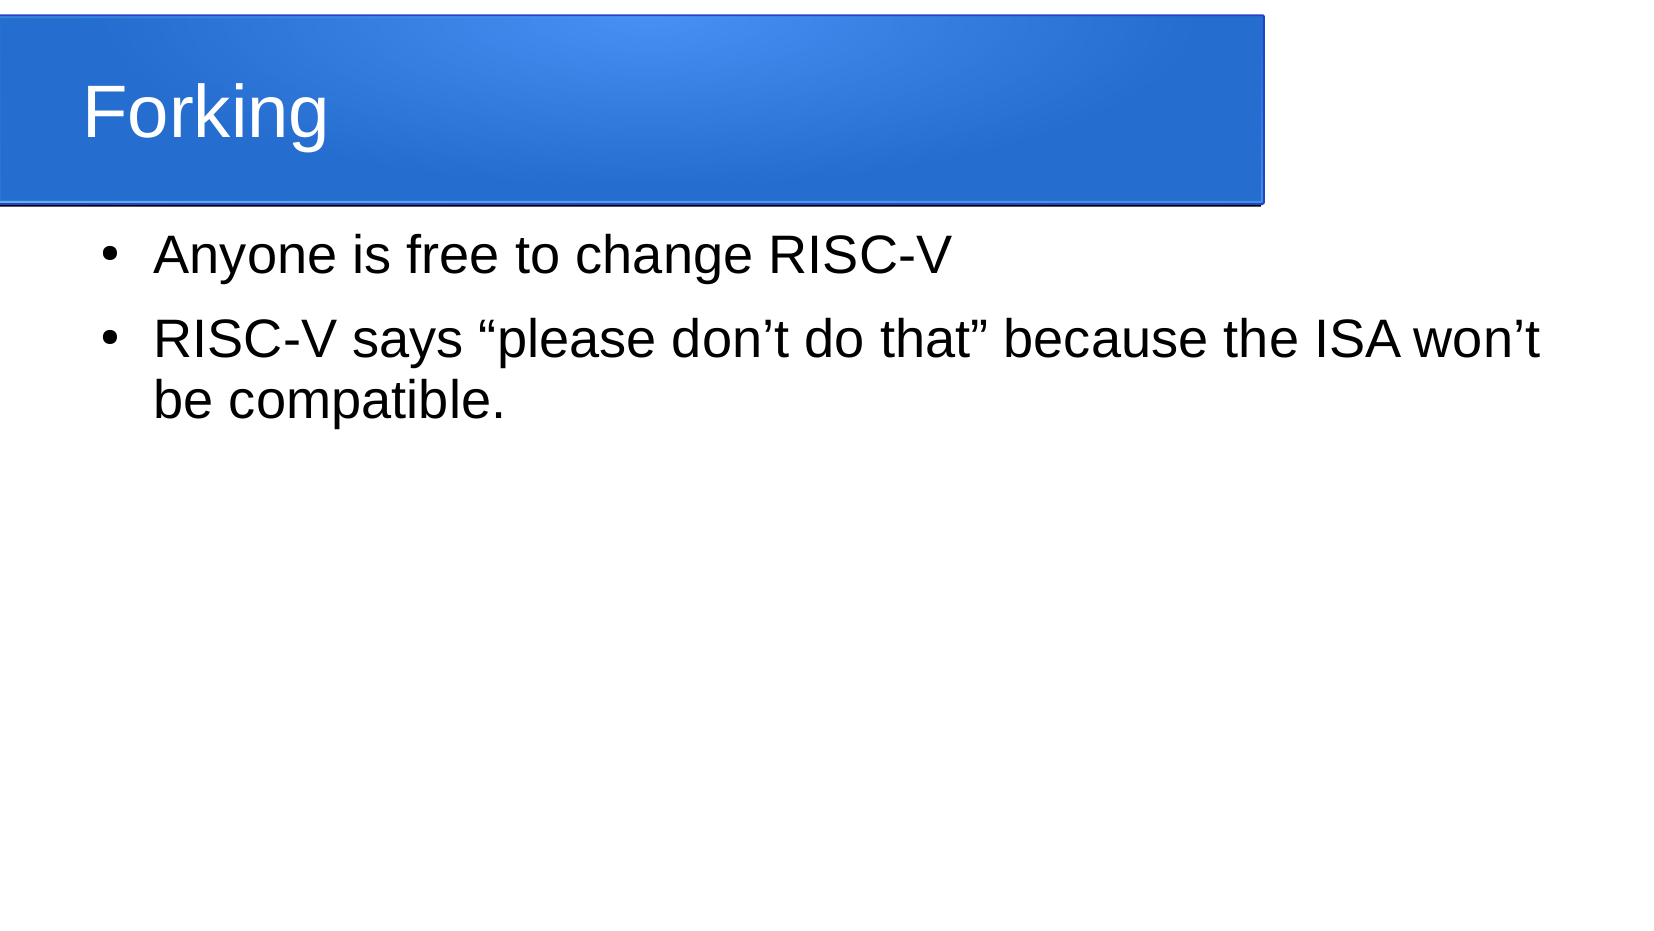

# Forking
Anyone is free to change RISC-V
RISC-V says “please don’t do that” because the ISA won’t be compatible.